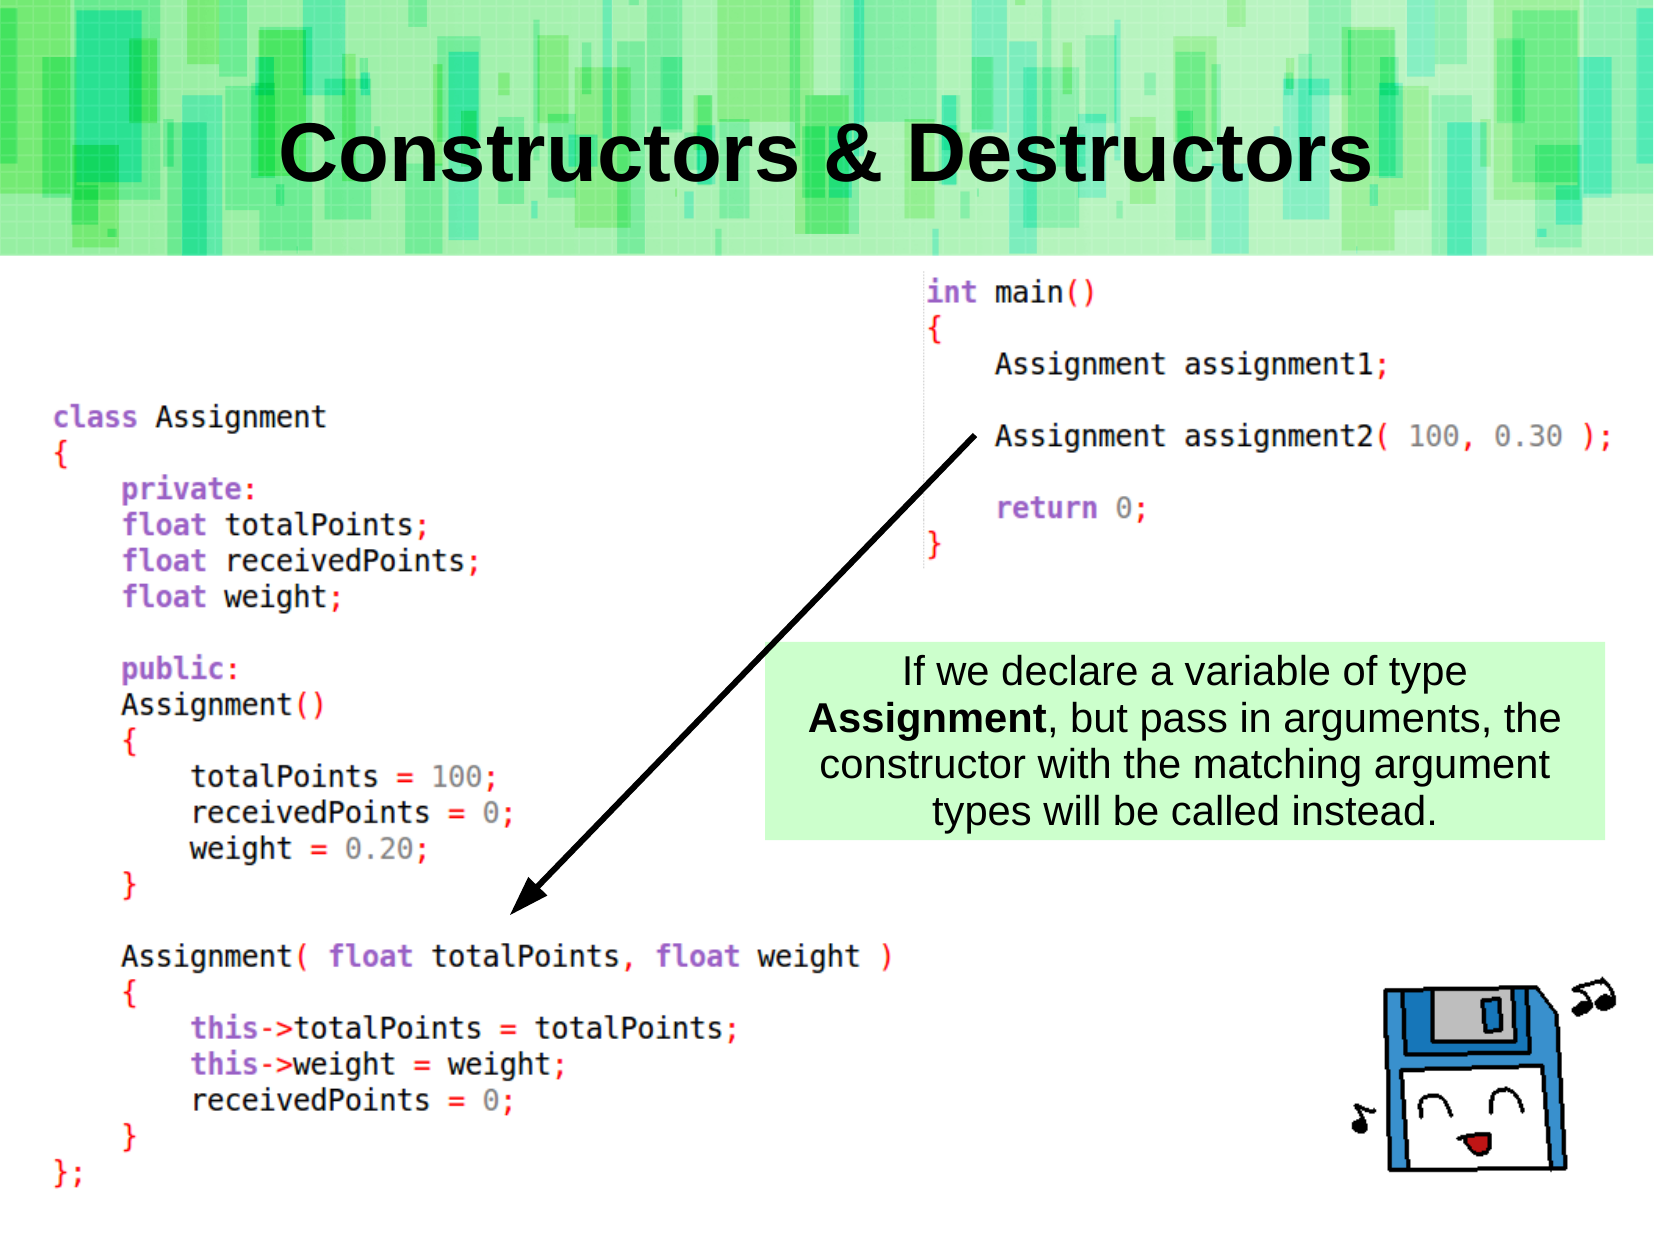

# Constructors & Destructors
If we declare a variable of type Assignment, but pass in arguments, the constructor with the matching argument types will be called instead.